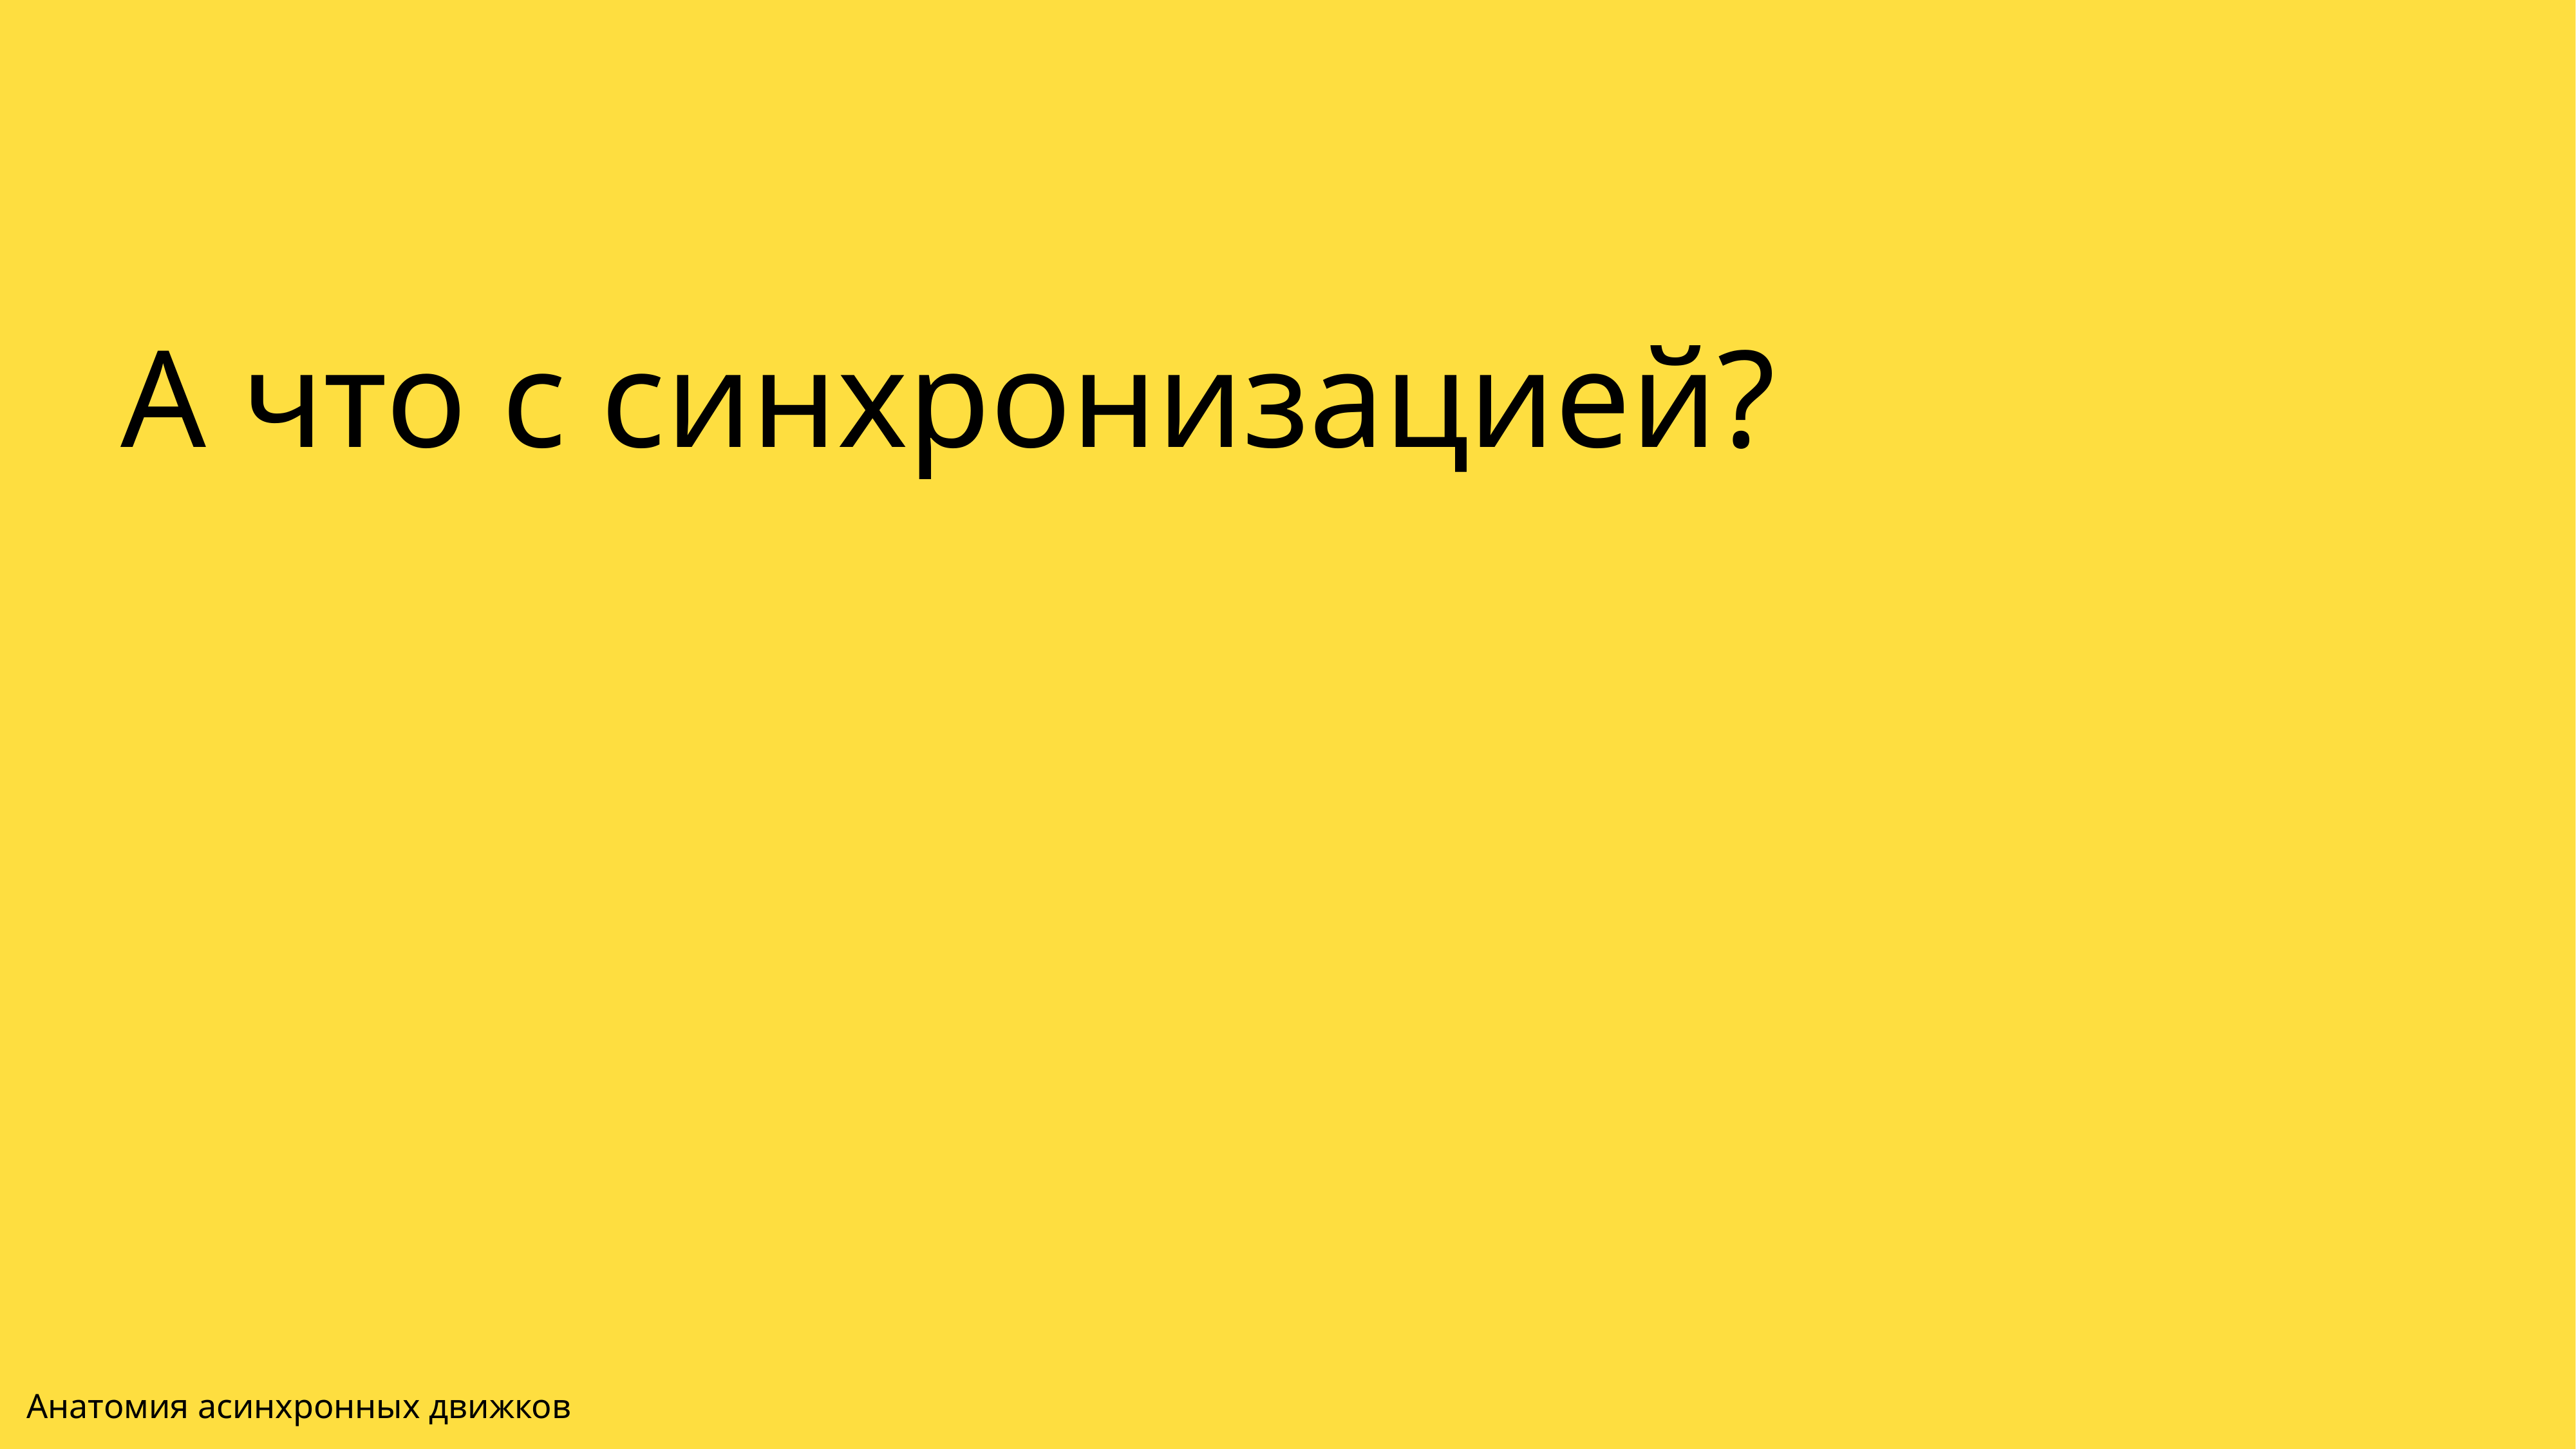

# А что с синхронизацией?
Анатомия асинхронных движков